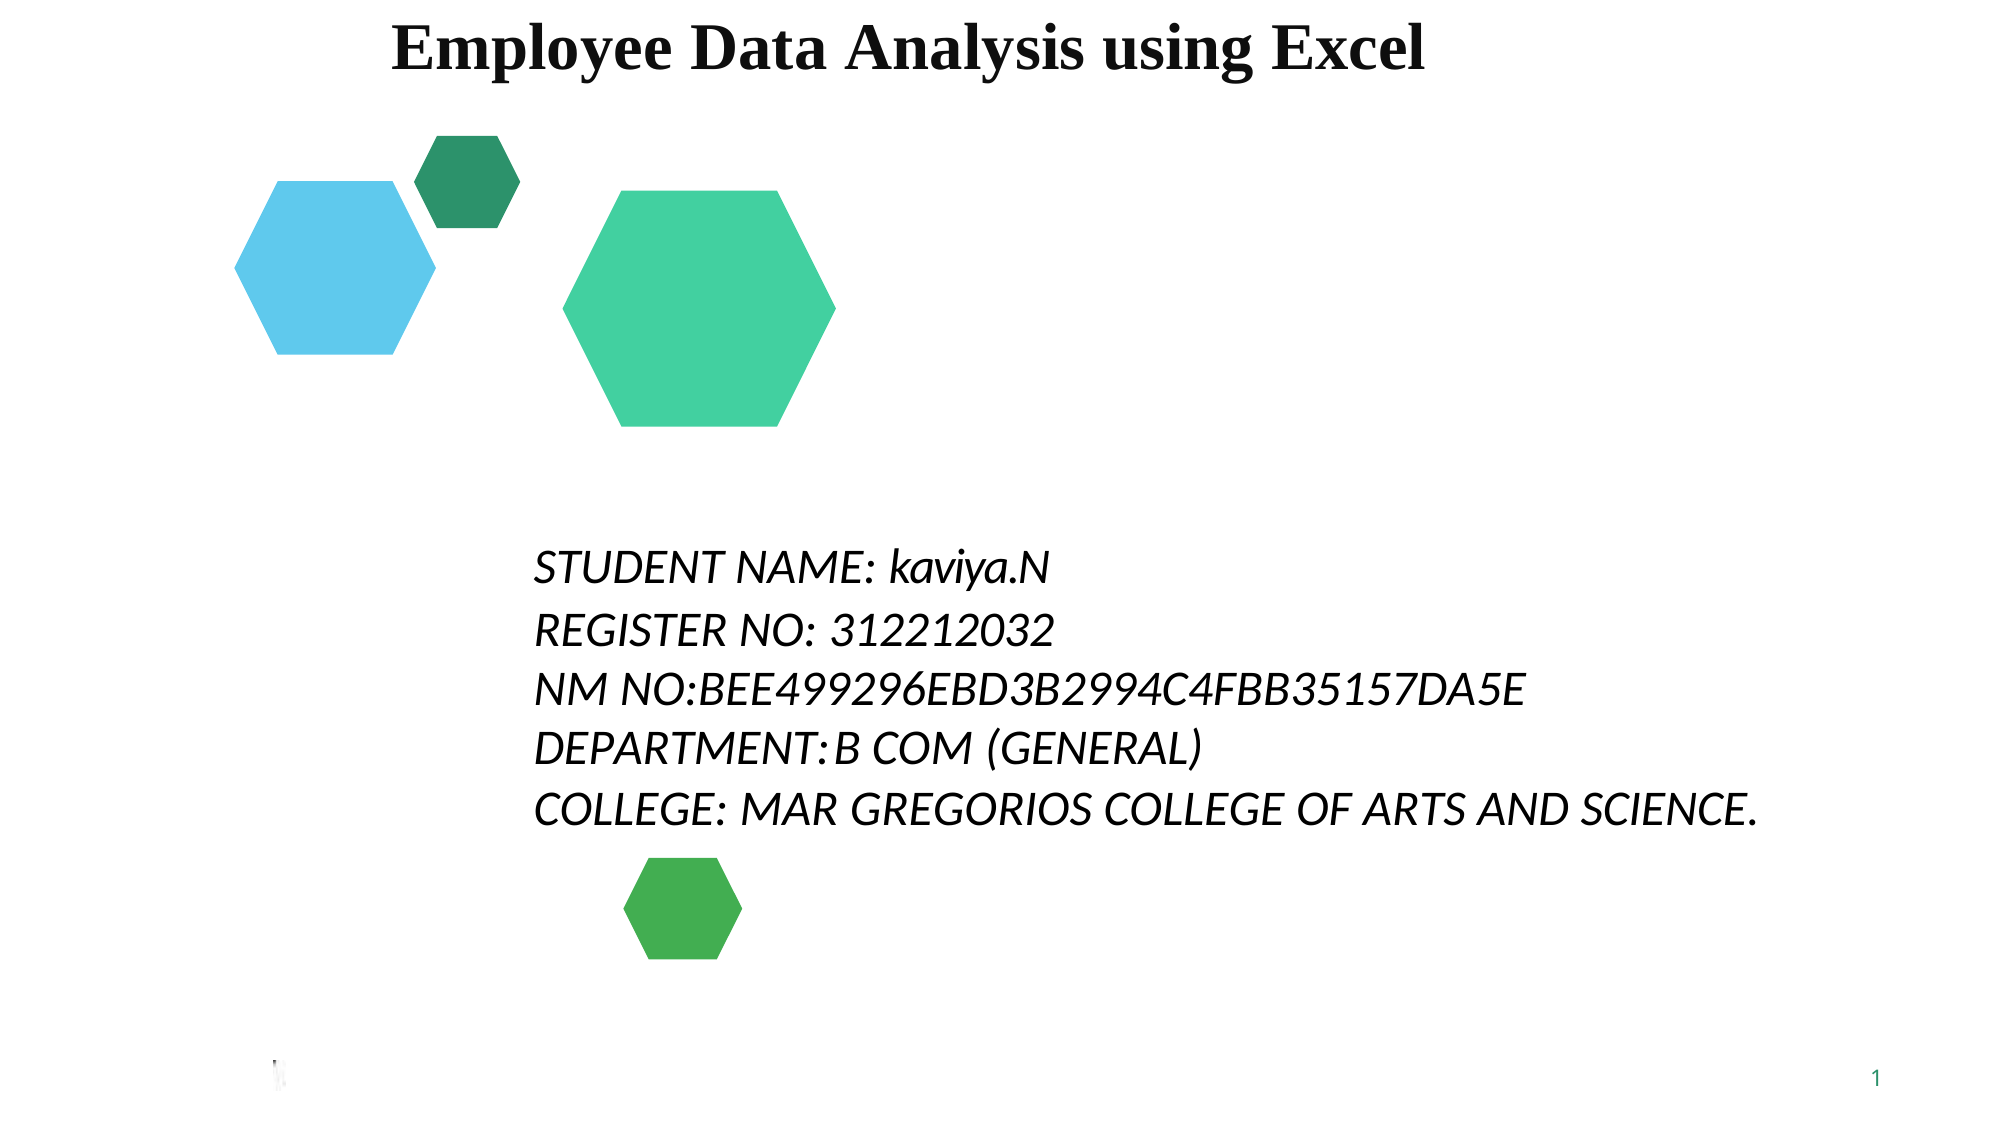

# Employee Data Analysis using Excel
STUDENT NAME: kaviya.N
REGISTER NO: 312212032
NM NO:BEE499296EBD3B2994C4FBB35157DA5E
DEPARTMENT:	B COM (GENERAL)
COLLEGE: MAR GREGORIOS COLLEGE OF ARTS AND SCIENCE.